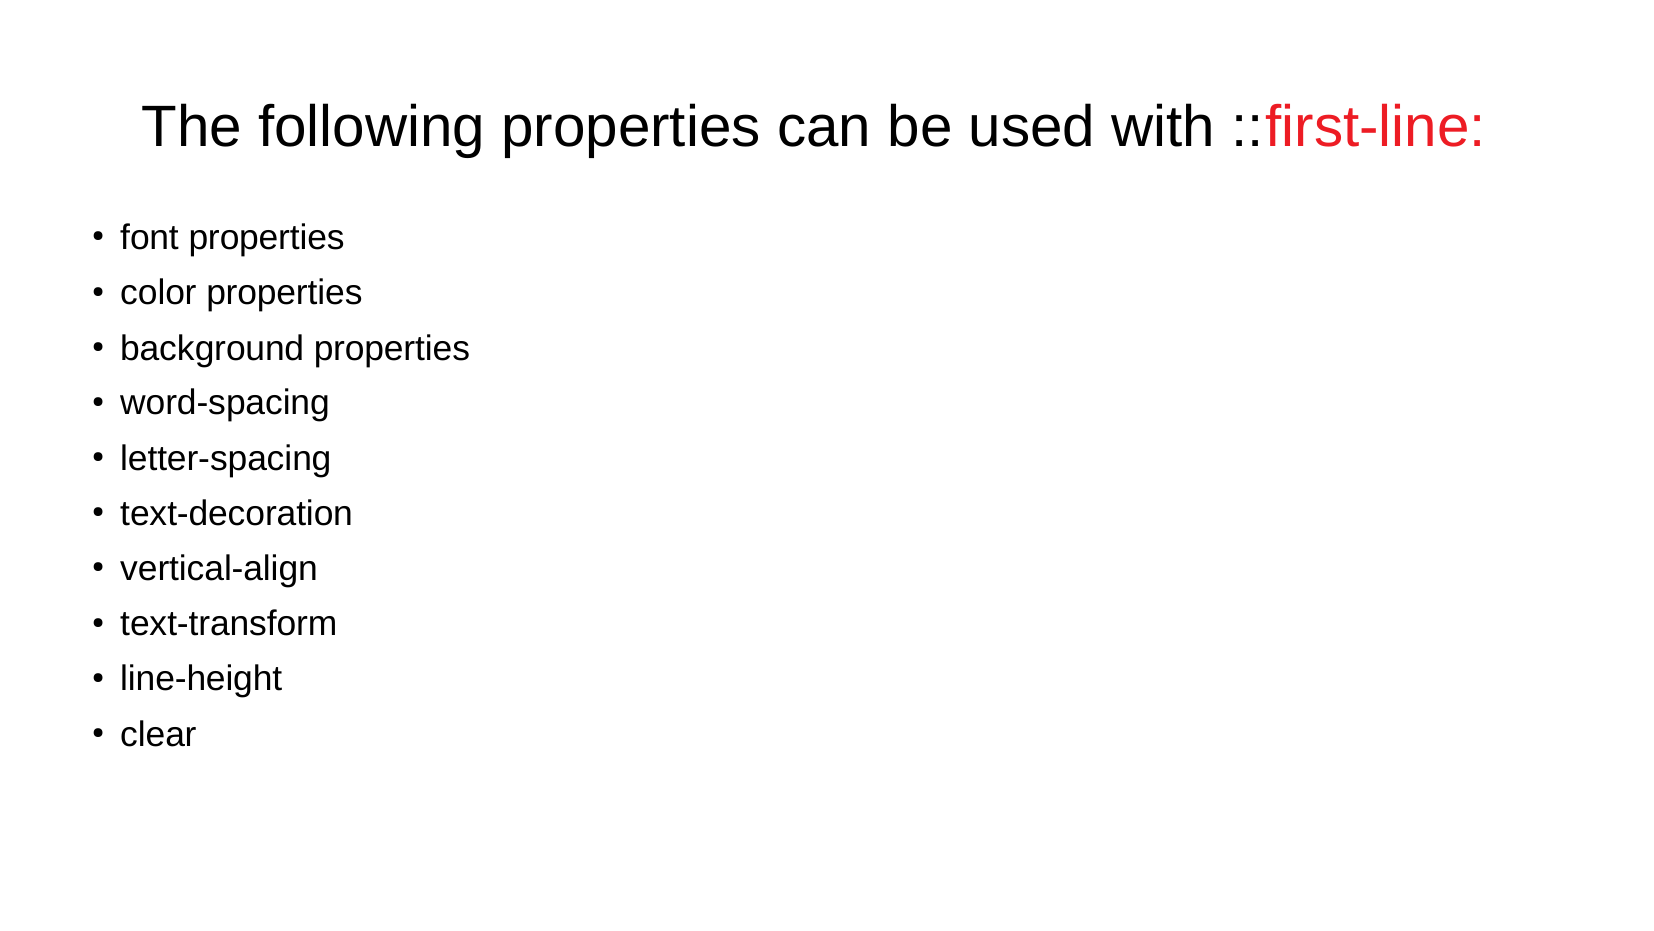

# The following properties can be used with ::first-line:
font properties
color properties
background properties
word-spacing
letter-spacing
text-decoration
vertical-align
text-transform
line-height
clear